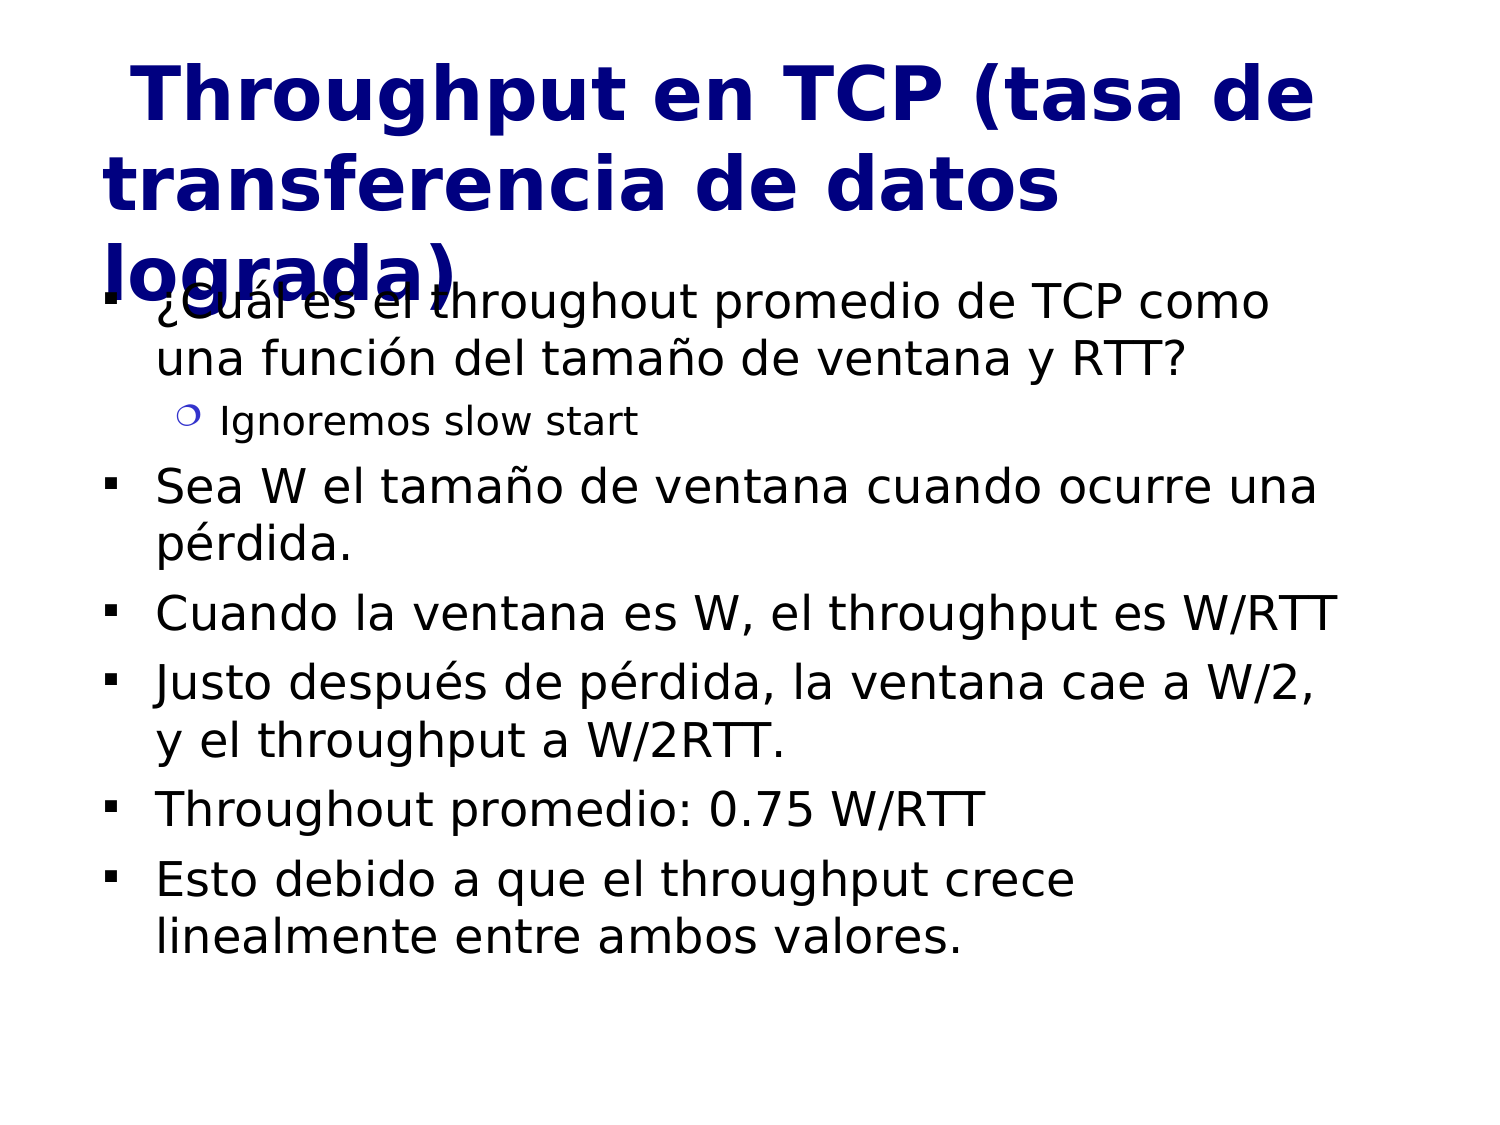

# Throughput en TCP (tasa de transferencia de datos lograda)
¿Cuál es el throughout promedio de TCP como una función del tamaño de ventana y RTT?
Ignoremos slow start
Sea W el tamaño de ventana cuando ocurre una pérdida.
Cuando la ventana es W, el throughput es W/RTT
Justo después de pérdida, la ventana cae a W/2, y el throughput a W/2RTT.
Throughout promedio: 0.75 W/RTT
Esto debido a que el throughput crece linealmente entre ambos valores.